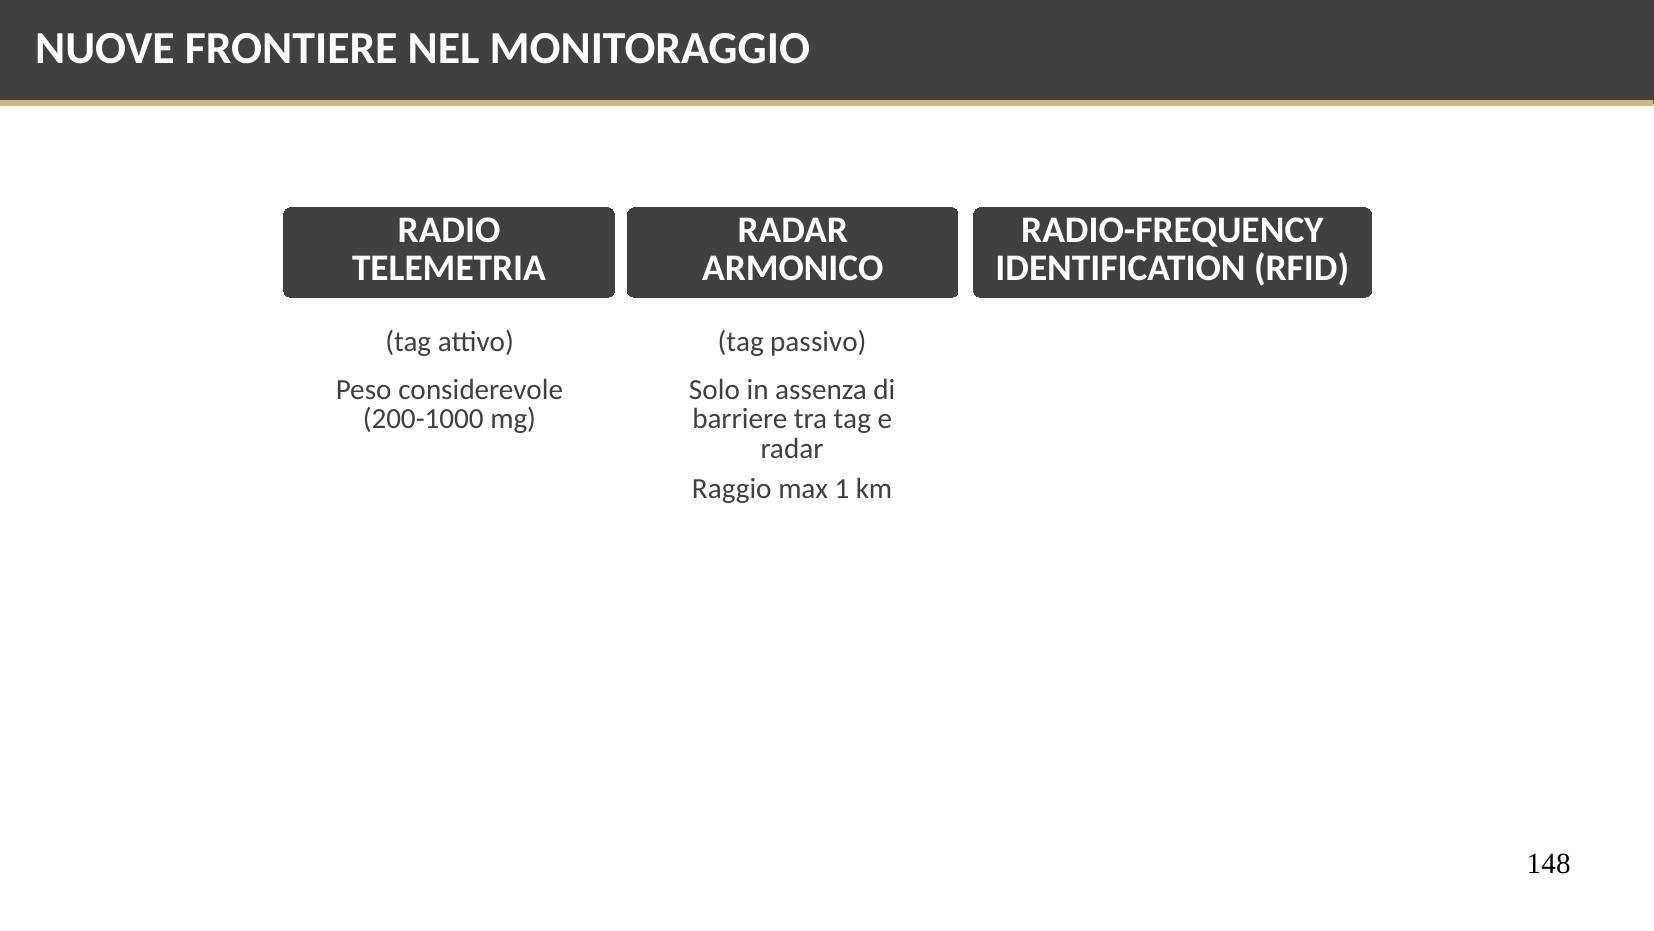

NUOVE FRONTIERE NEL MONITORAGGIO
RADIO
TELEMETRIA
RADAR
ARMONICO
RADIO-FREQUENCY
IDENTIFICATION (RFID)
(tag attivo)
Peso considerevole
(200-1000 mg)
(tag passivo)
Solo in assenza di barriere tra tag e radar
Raggio max 1 km
148